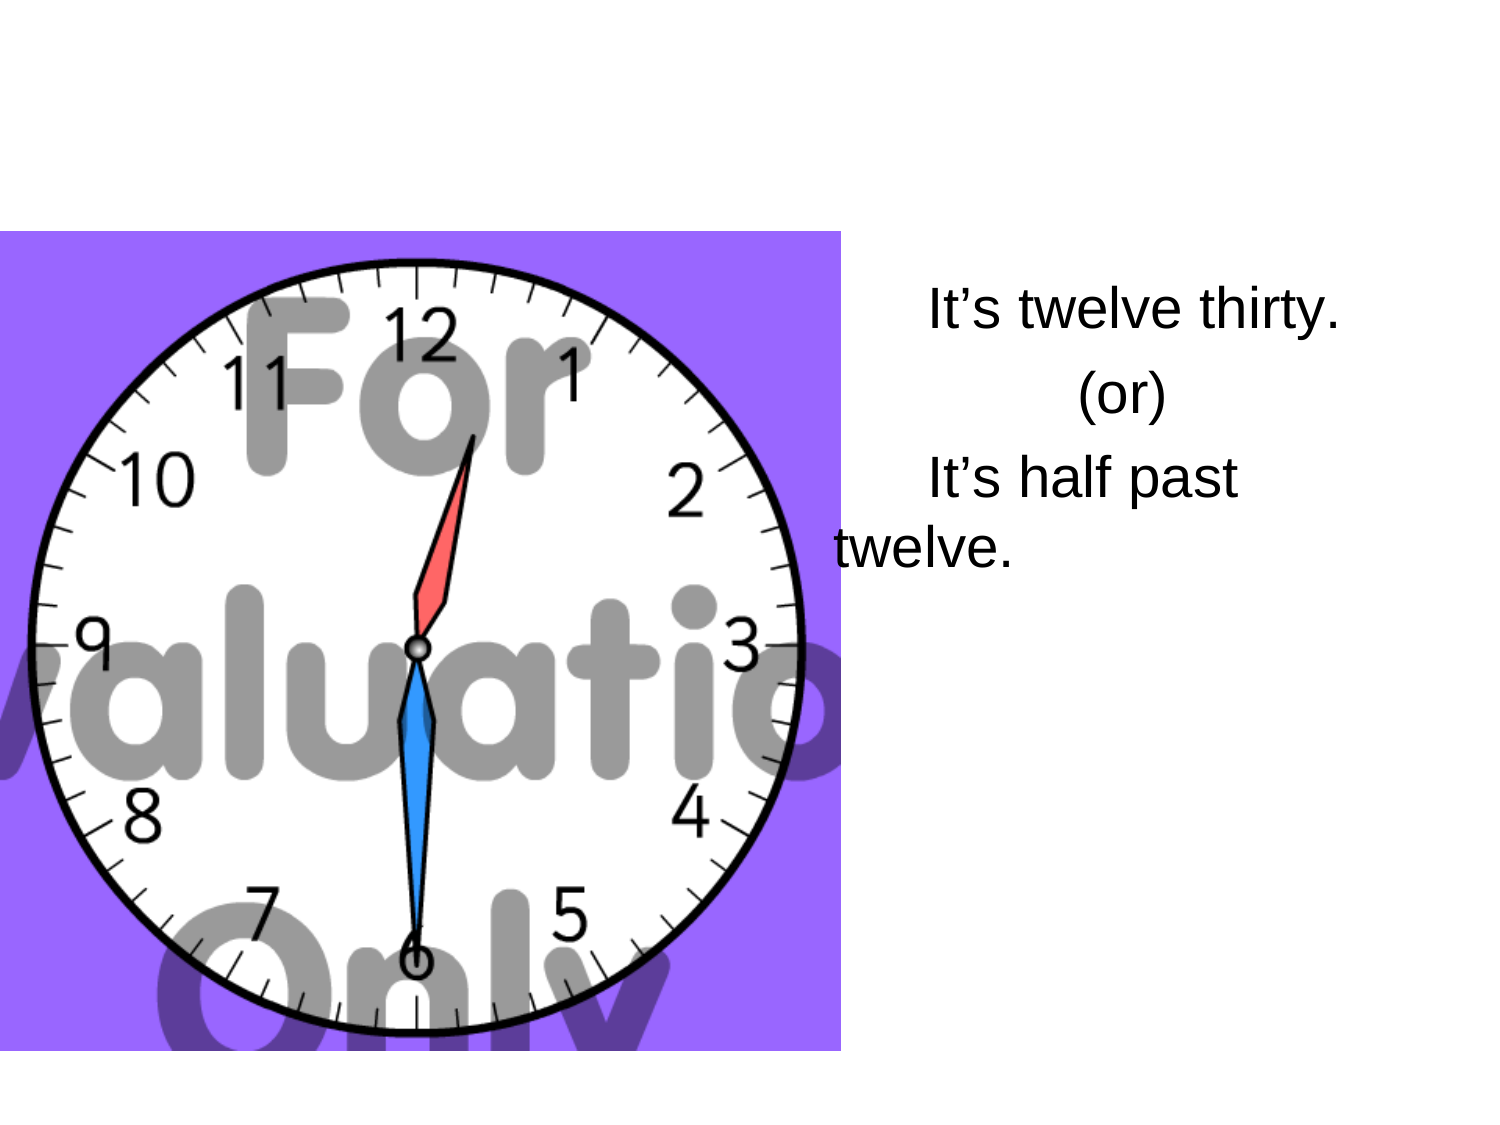

#
		It’s twelve thirty.
			(or)
		It’s half past 	twelve.